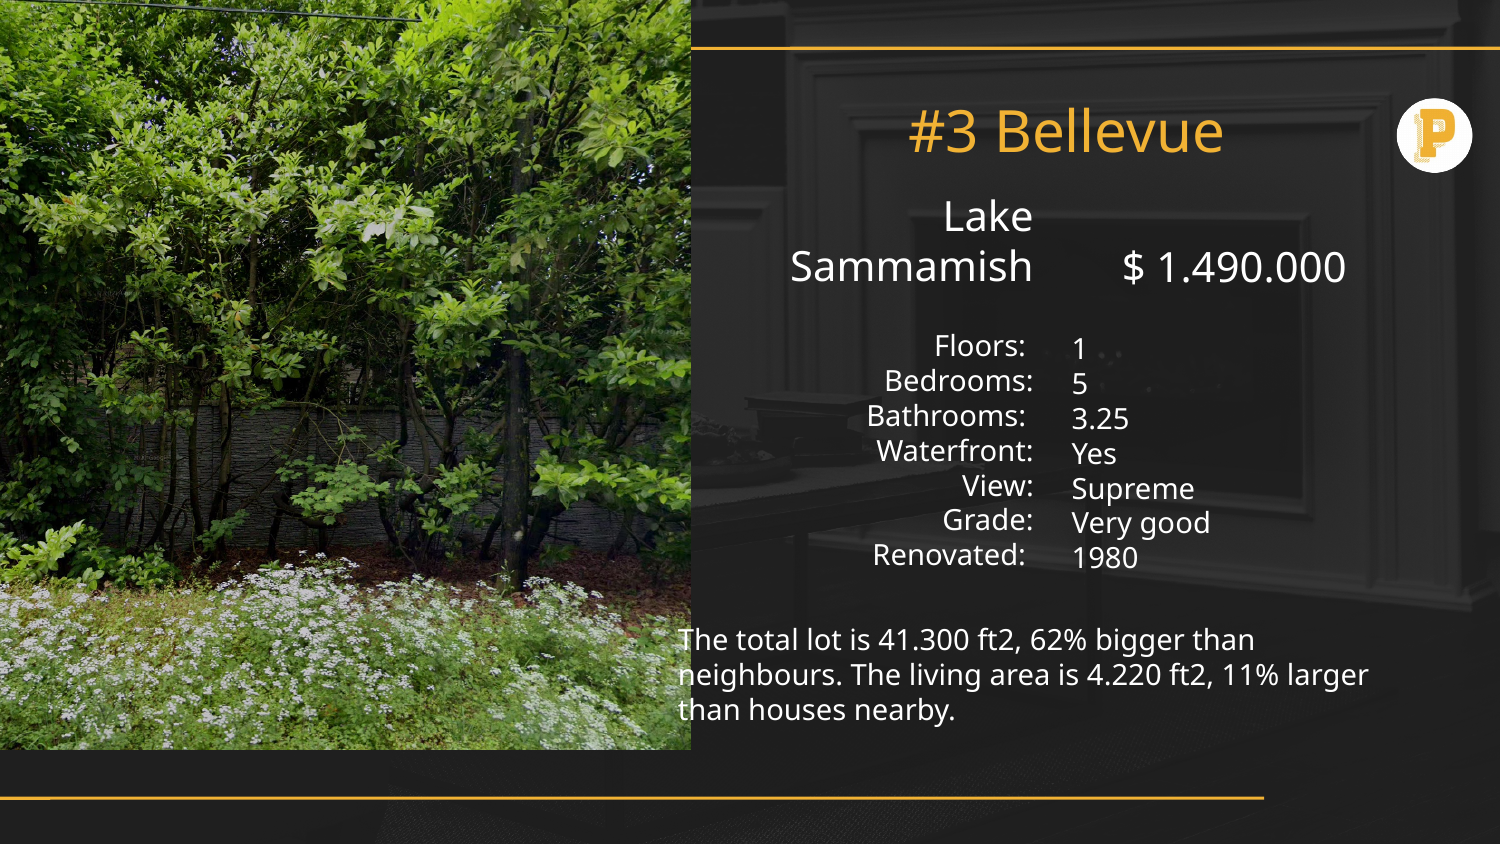

365000.000
#3 Bellevue
# Lake
Sammamish
$ 1.490.000
1
5
3.25
Yes
Supreme
Very good
1980
Floors:
Bedrooms:
Bathrooms:
Waterfront:
View:
Grade:
Renovated:
The total lot is 41.300 ft2, 62% bigger than neighbours. The living area is 4.220 ft2, 11% larger than houses nearby.